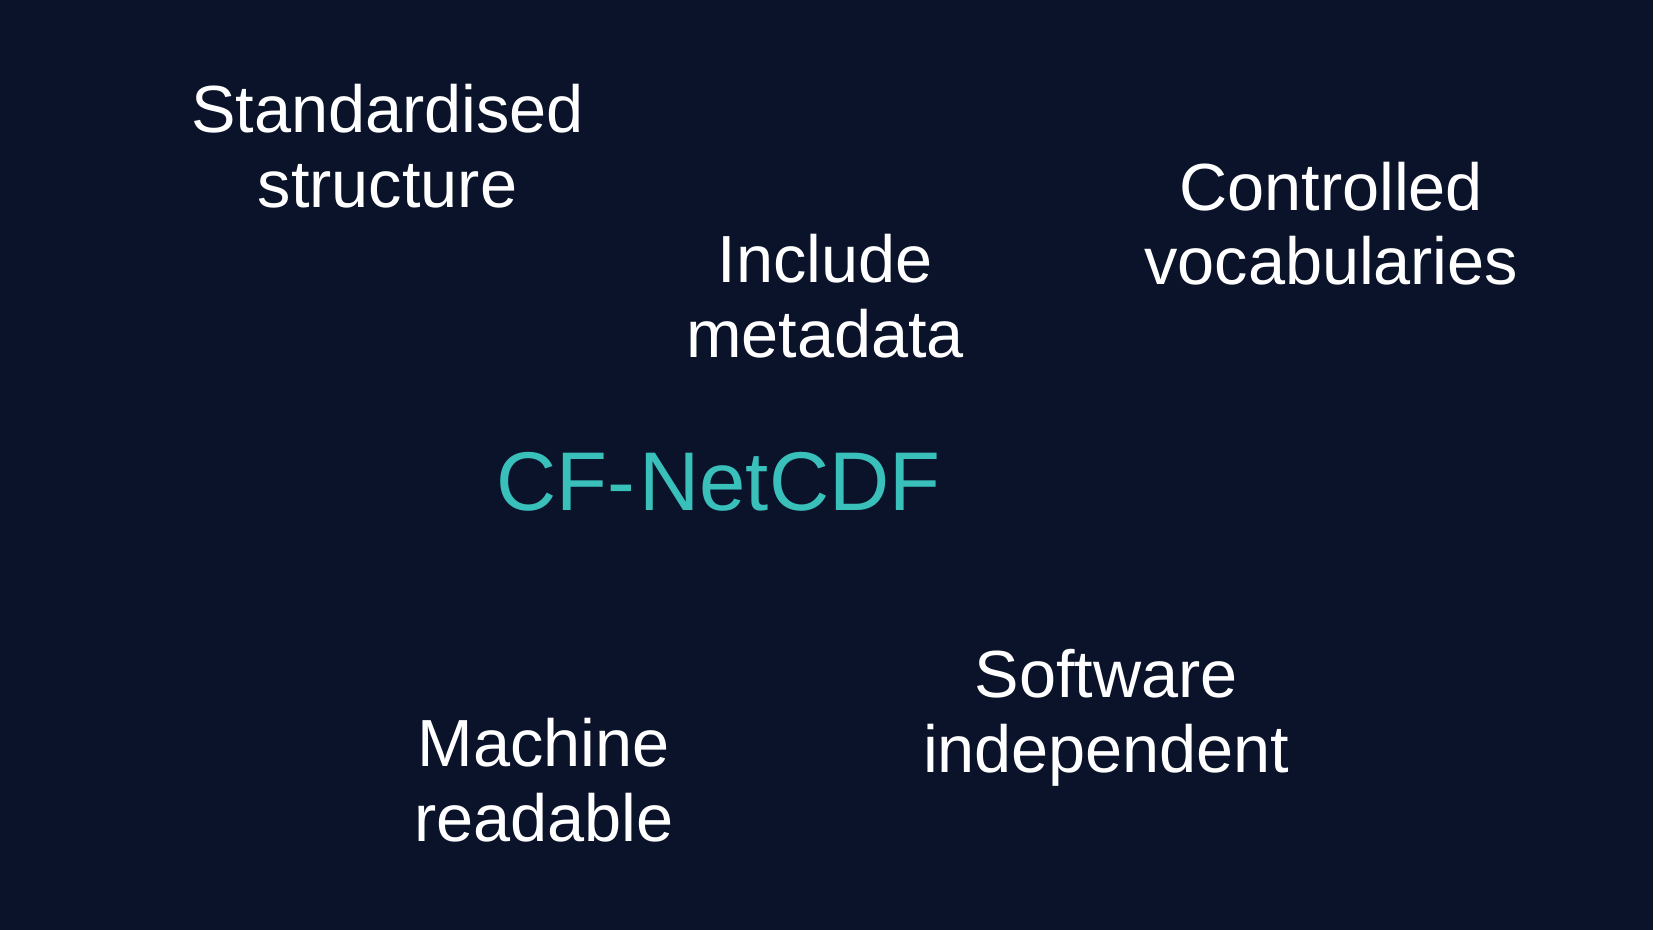

Standardised structure
Controlled vocabularies
Include metadata
NetCDF
CF-
Software independent
Machine readable